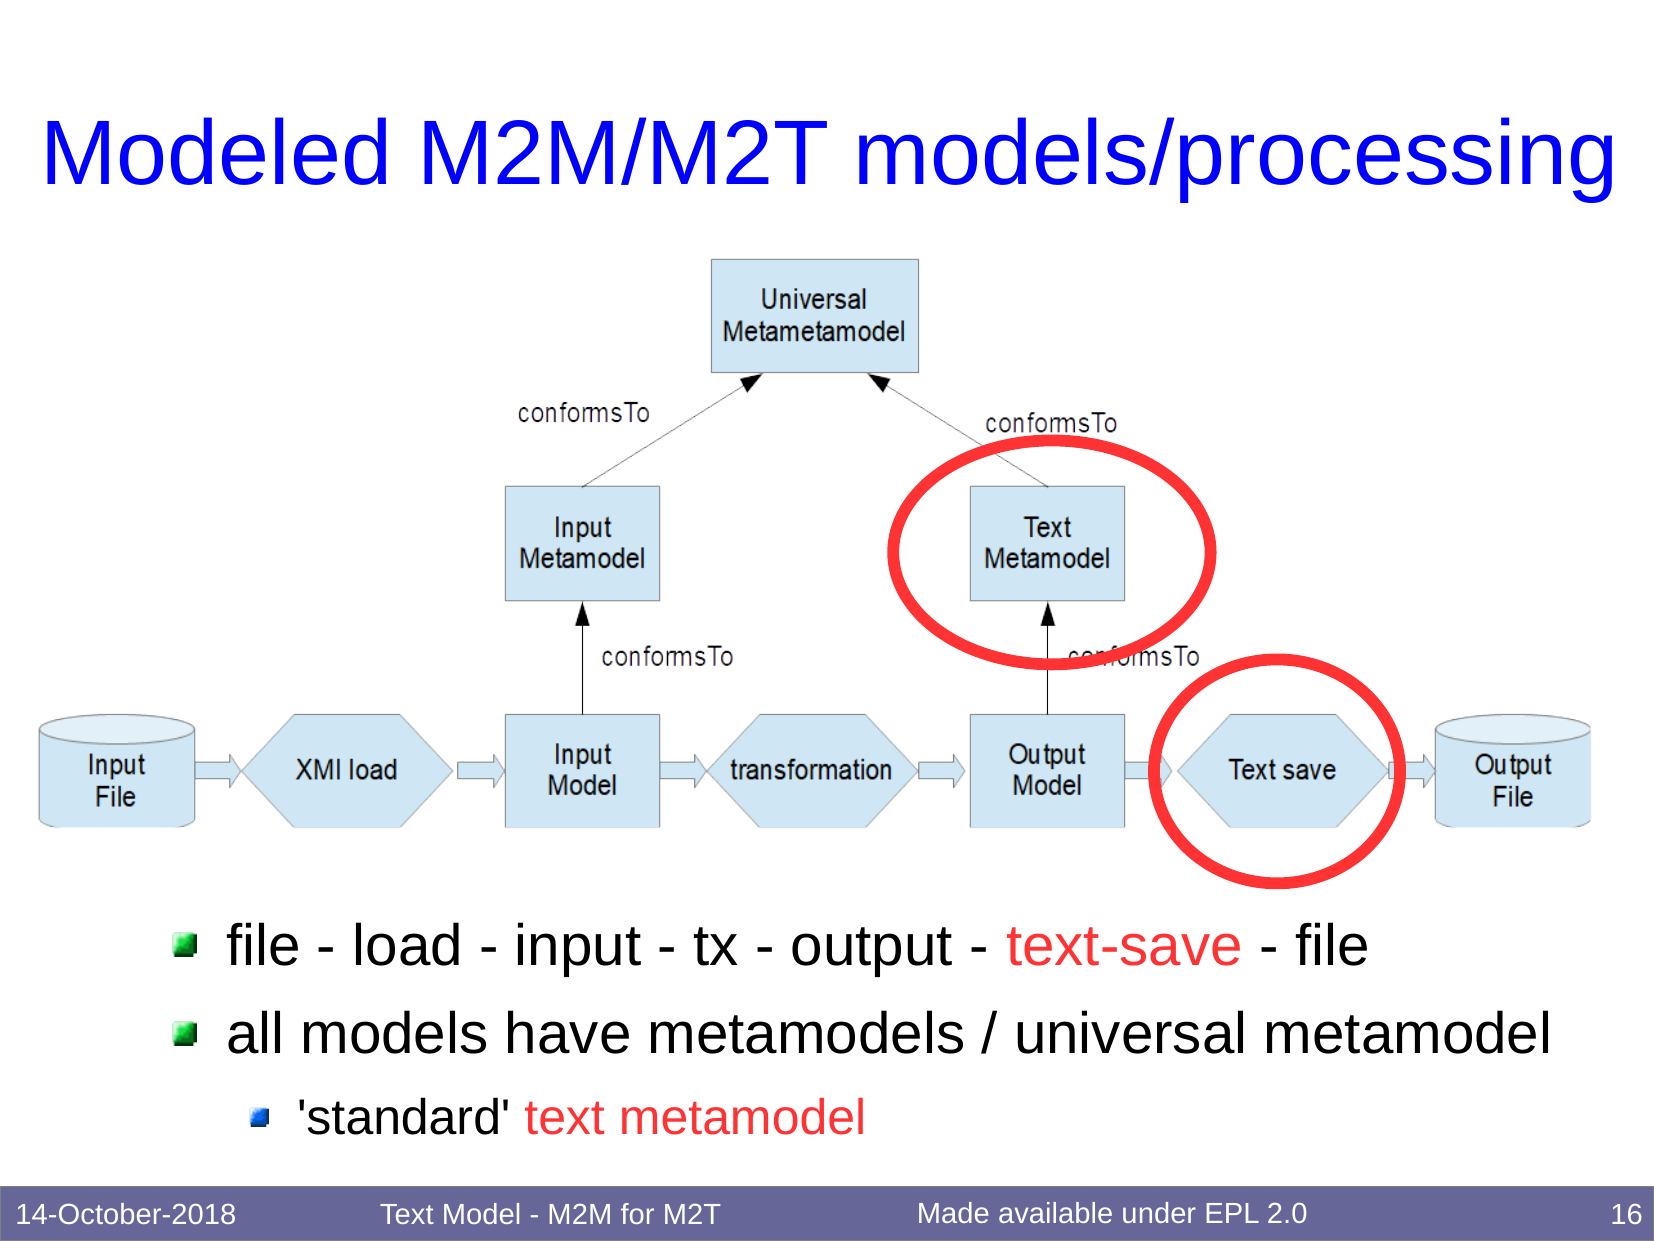

# Modeled M2M/M2T models/processing
file - load - input - tx - output - text-save - file
all models have metamodels / universal metamodel
'standard' text metamodel
14-October-2018
Text Model - M2M for M2T
16